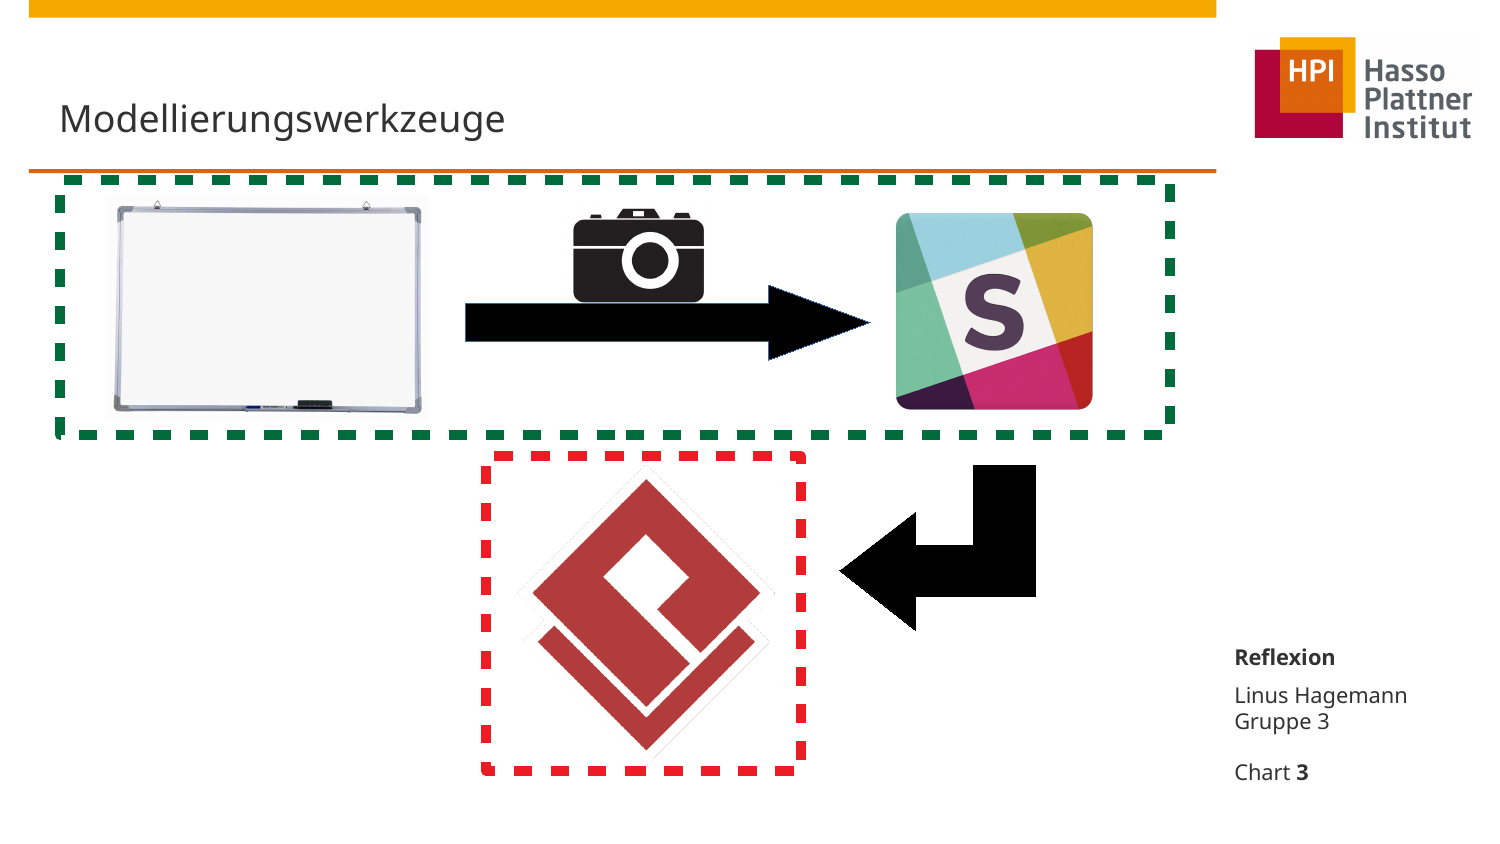

# Modellierungswerkzeuge
Reflexion
Linus Hagemann
Gruppe 3
3